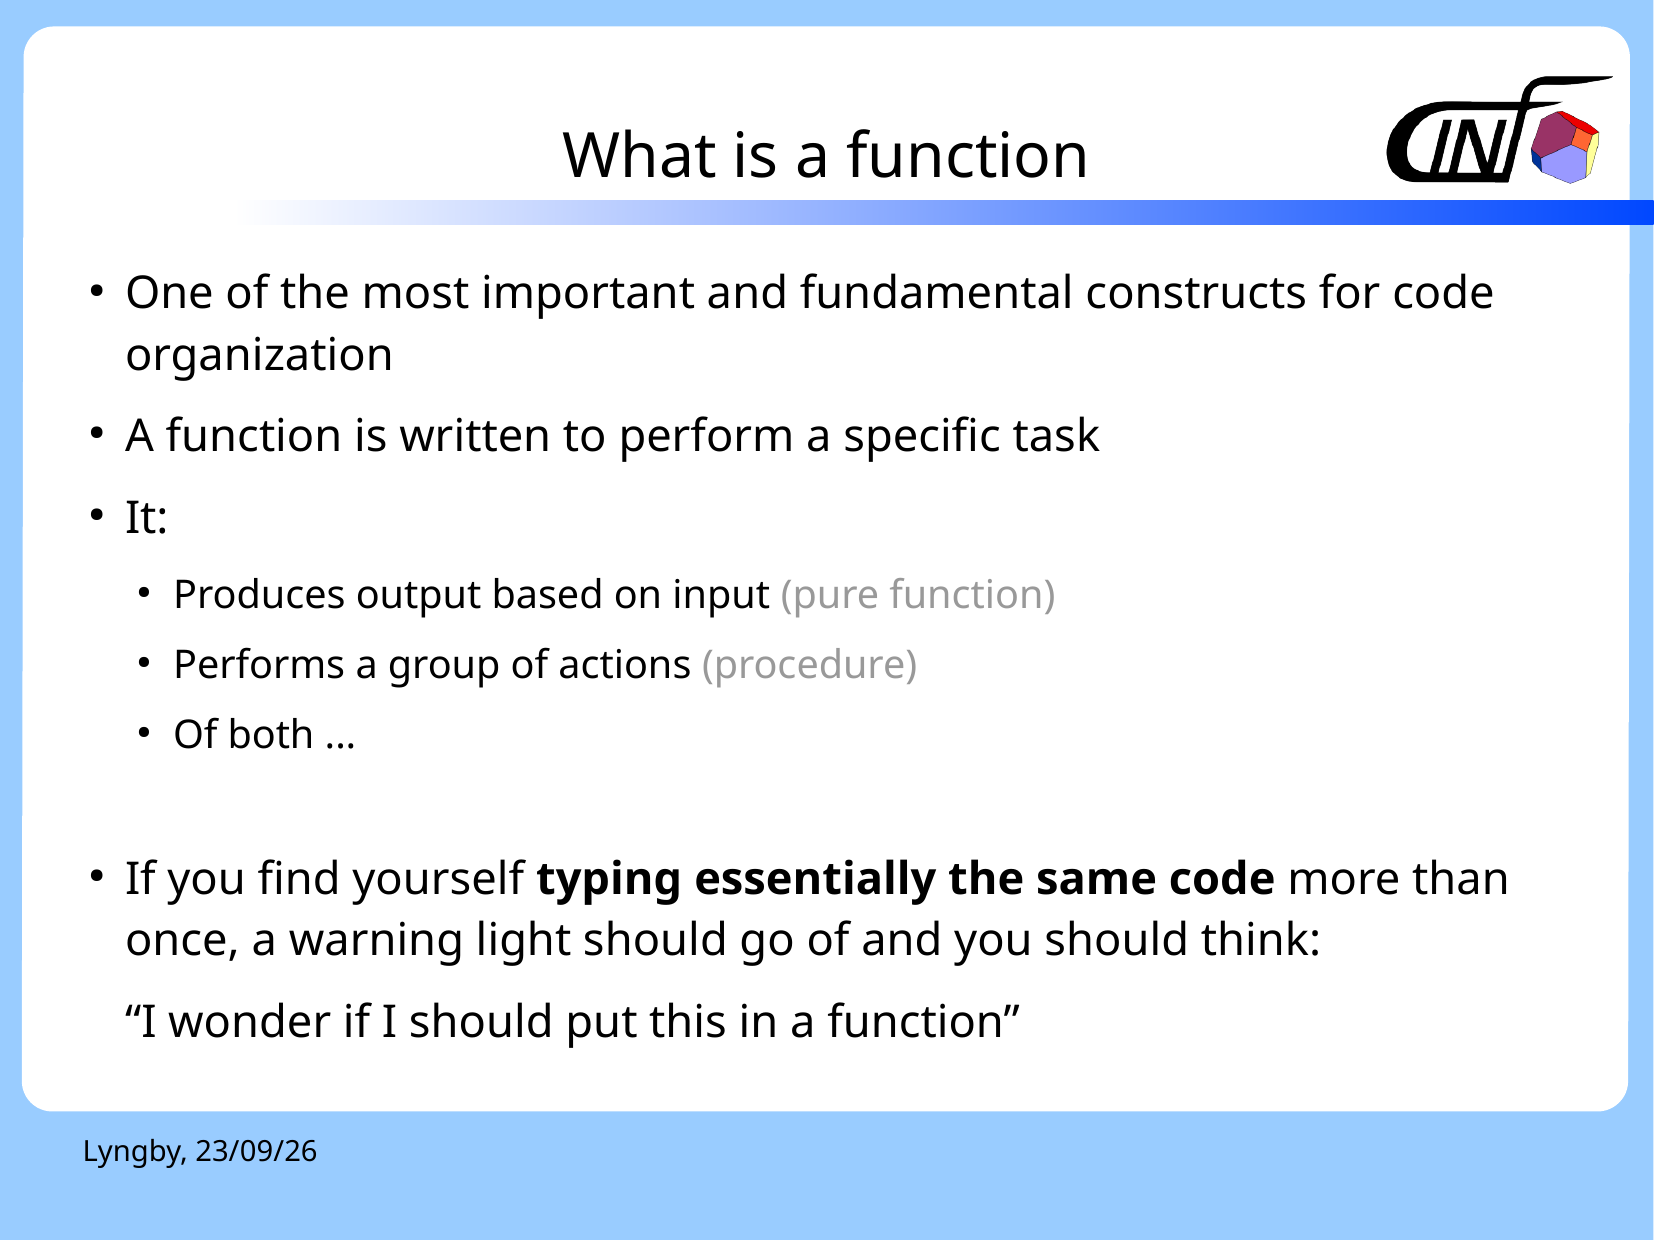

# What is a function
One of the most important and fundamental constructs for code organization
A function is written to perform a specific task
It:
Produces output based on input (pure function)
Performs a group of actions (procedure)
Of both ...
If you find yourself typing essentially the same code more than once, a warning light should go of and you should think:
“I wonder if I should put this in a function”